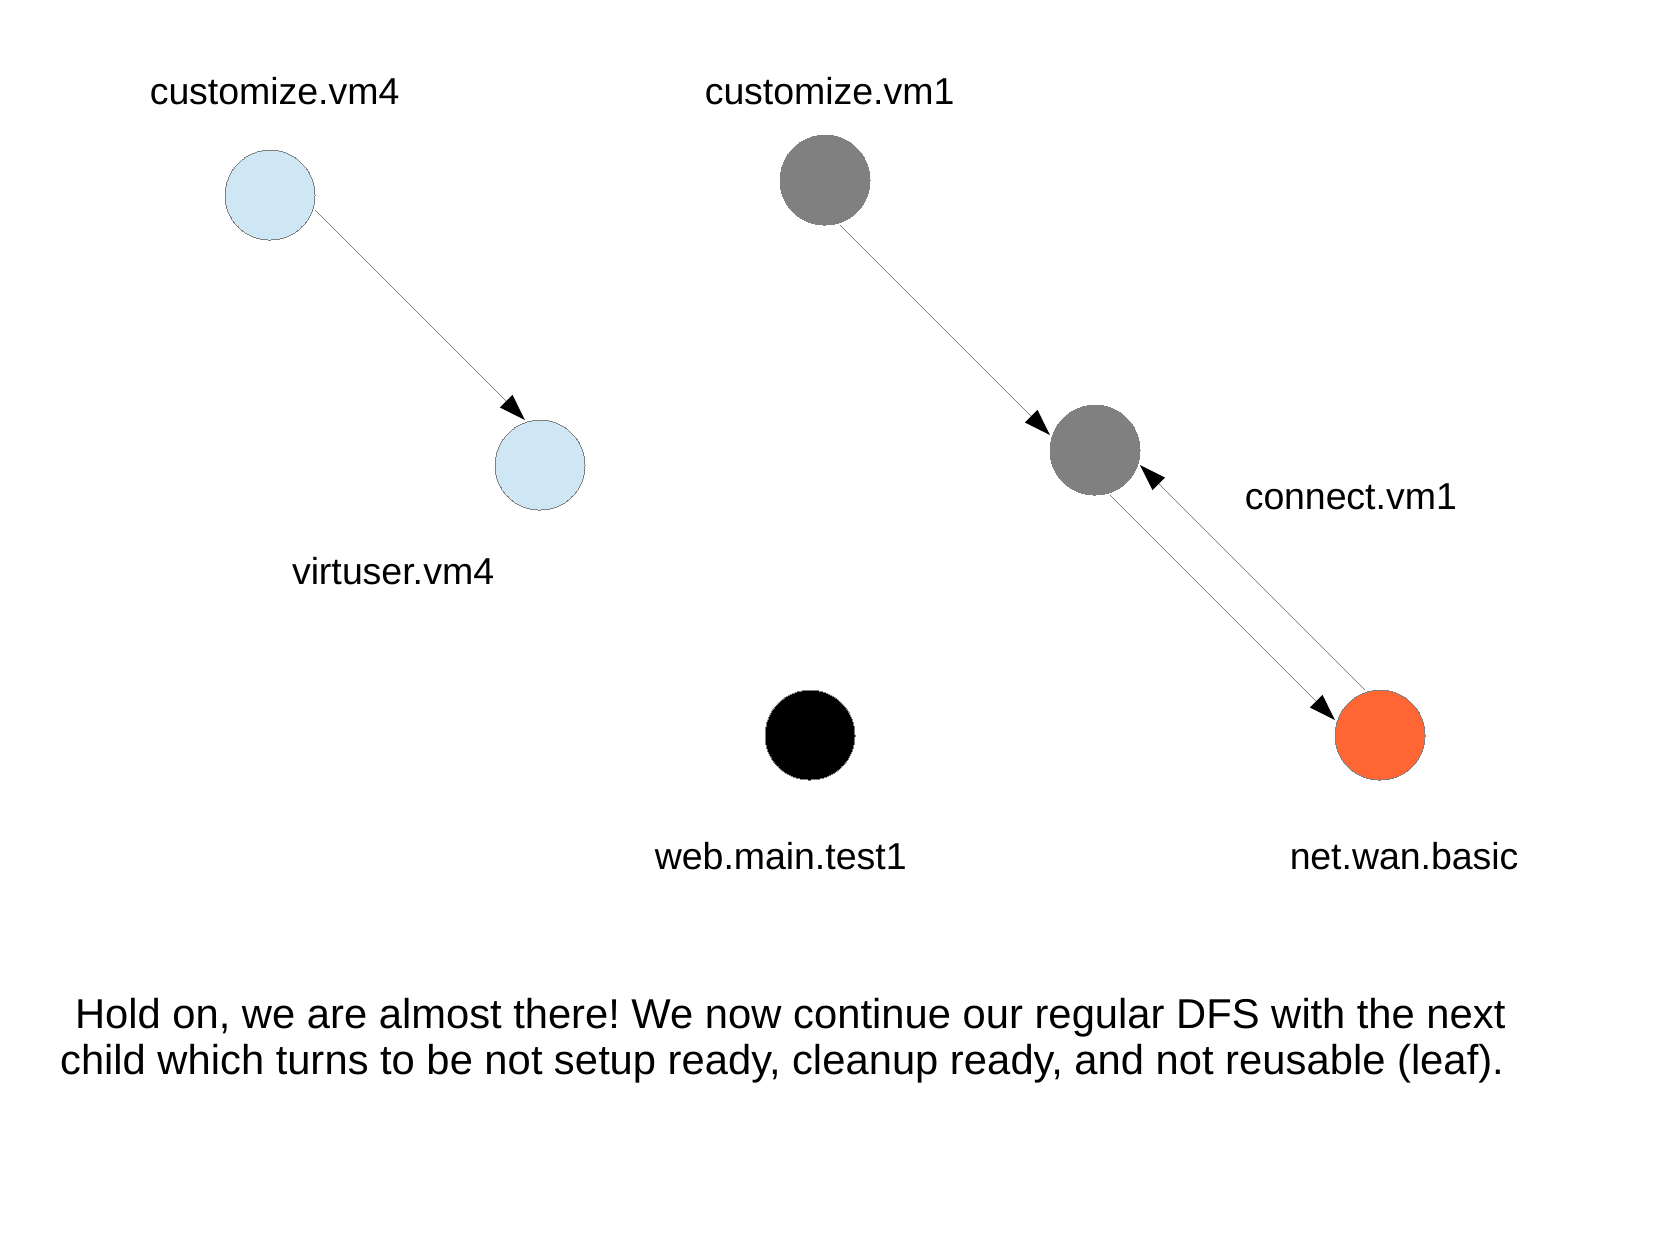

customize.vm4
customize.vm1
connect.vm1
virtuser.vm4
web.main.test1
net.wan.basic
Hold on, we are almost there! We now continue our regular DFS with the next child which turns to be not setup ready, cleanup ready, and not reusable (leaf).